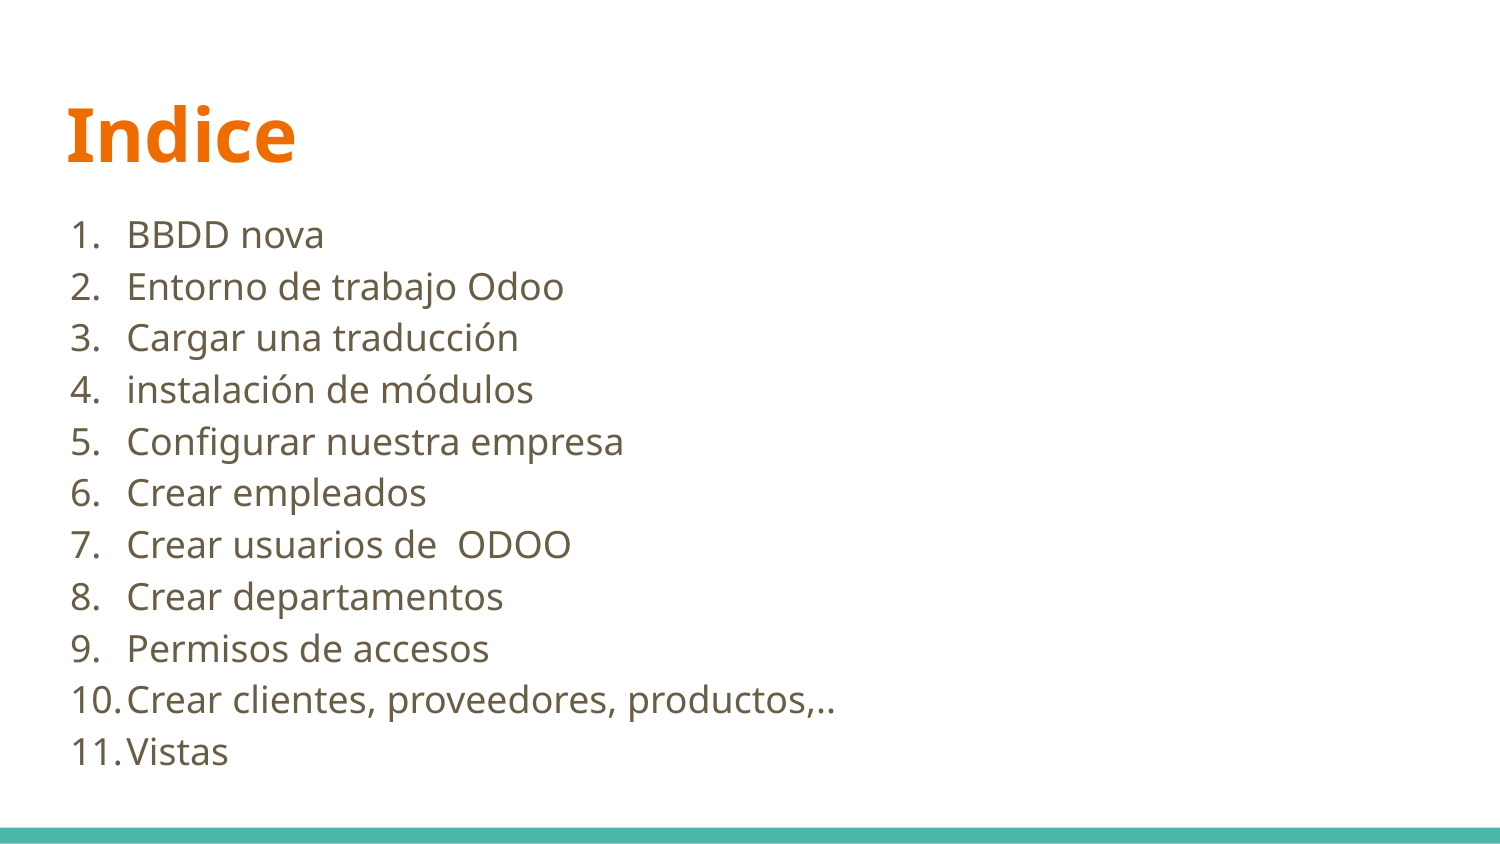

# Indice
BBDD nova
Entorno de trabajo Odoo
Cargar una traducción
instalación de módulos
Configurar nuestra empresa
Crear empleados
Crear usuarios de ODOO
Crear departamentos
Permisos de accesos
Crear clientes, proveedores, productos,..
Vistas